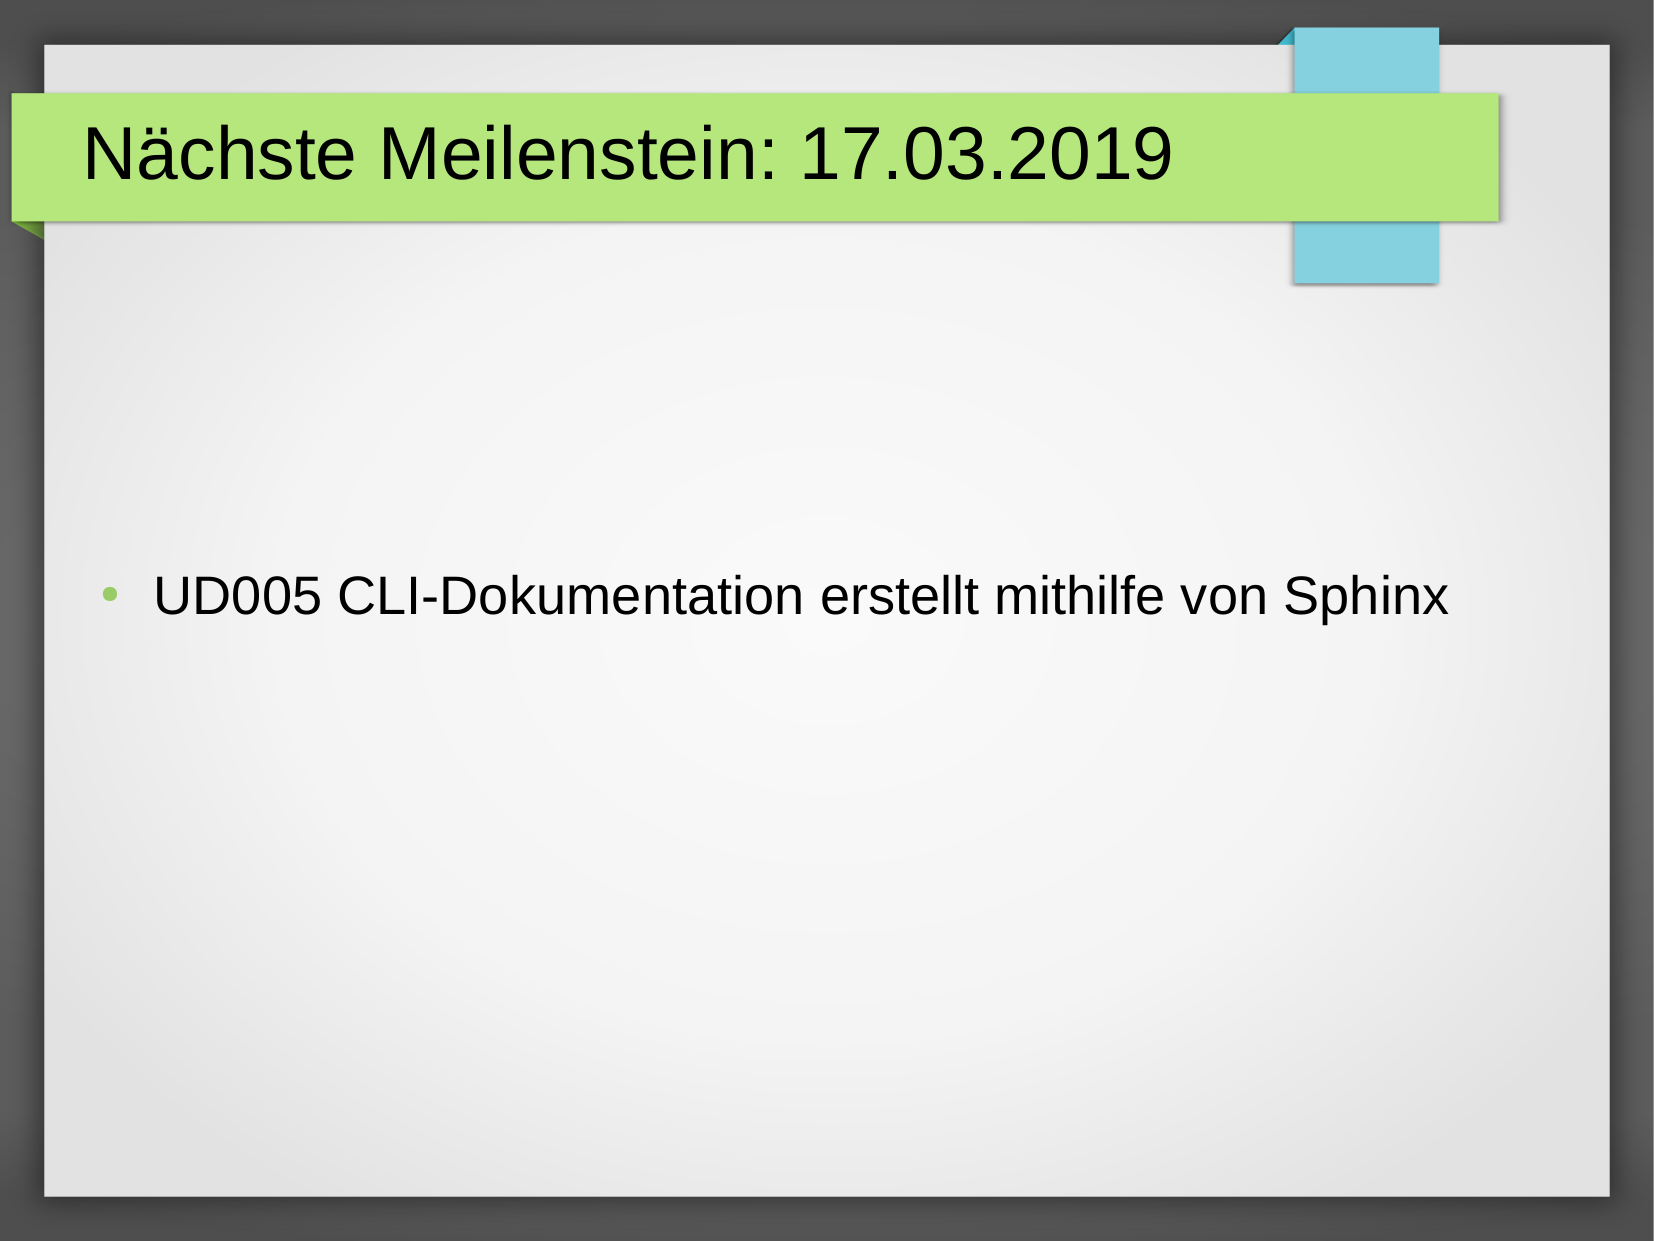

# Nächste Meilenstein: 17.03.2019
UD005 CLI-Dokumentation erstellt mithilfe von Sphinx